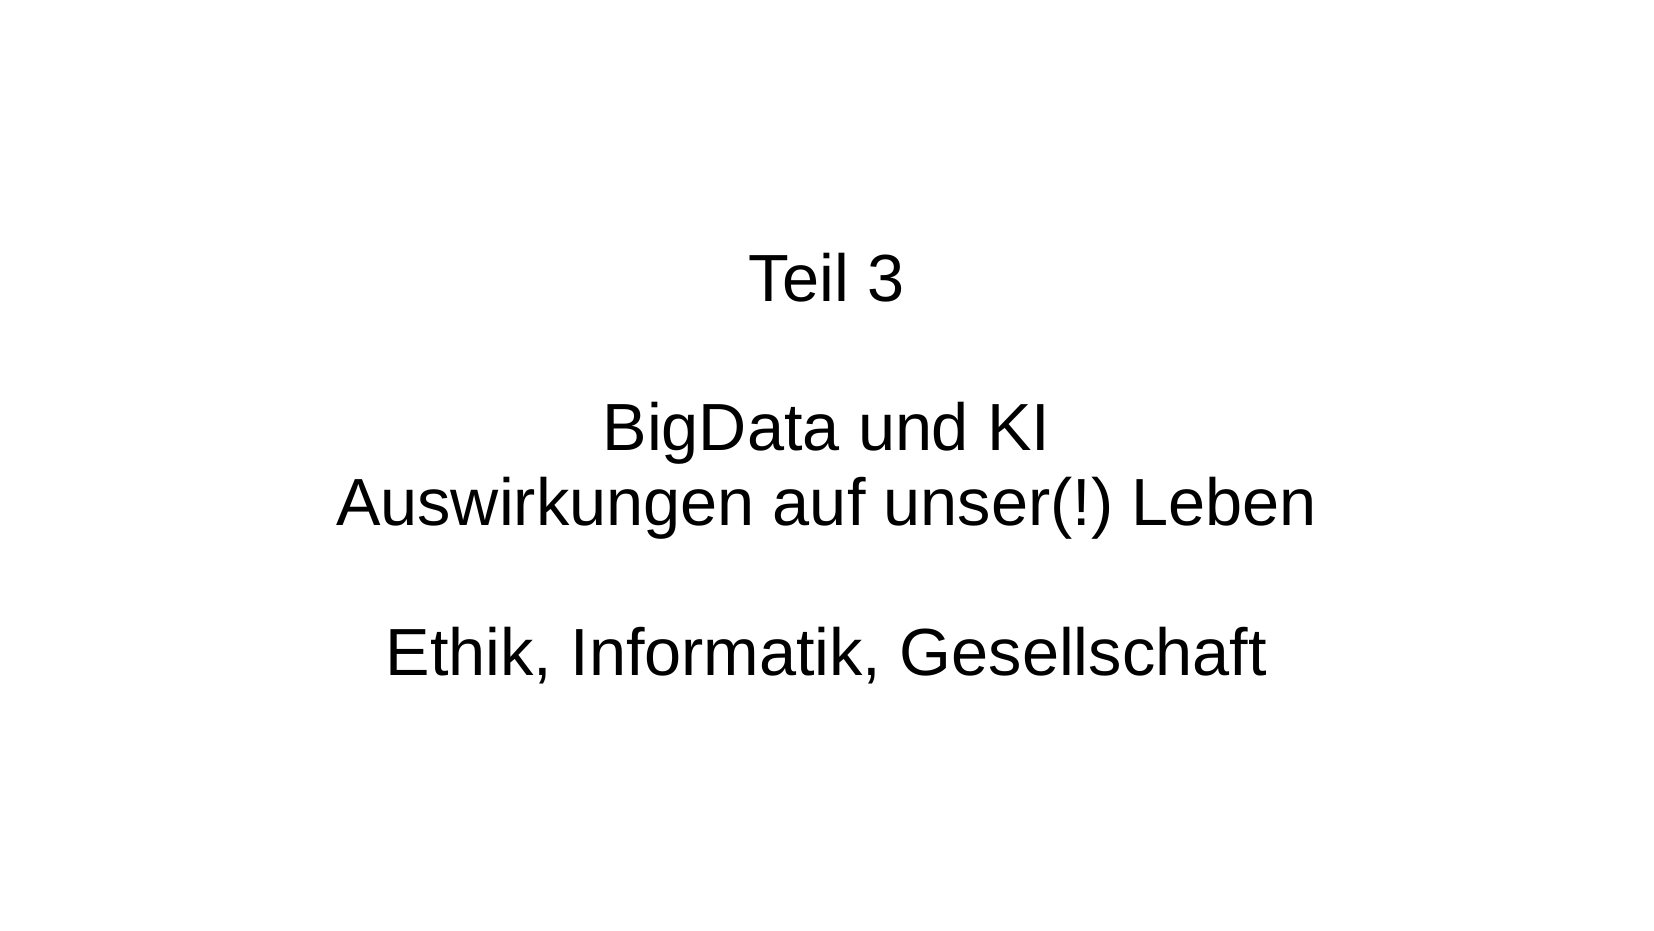

# Teil 3 BigData und KI
Auswirkungen auf unser(!) Leben
Ethik, Informatik, Gesellschaft